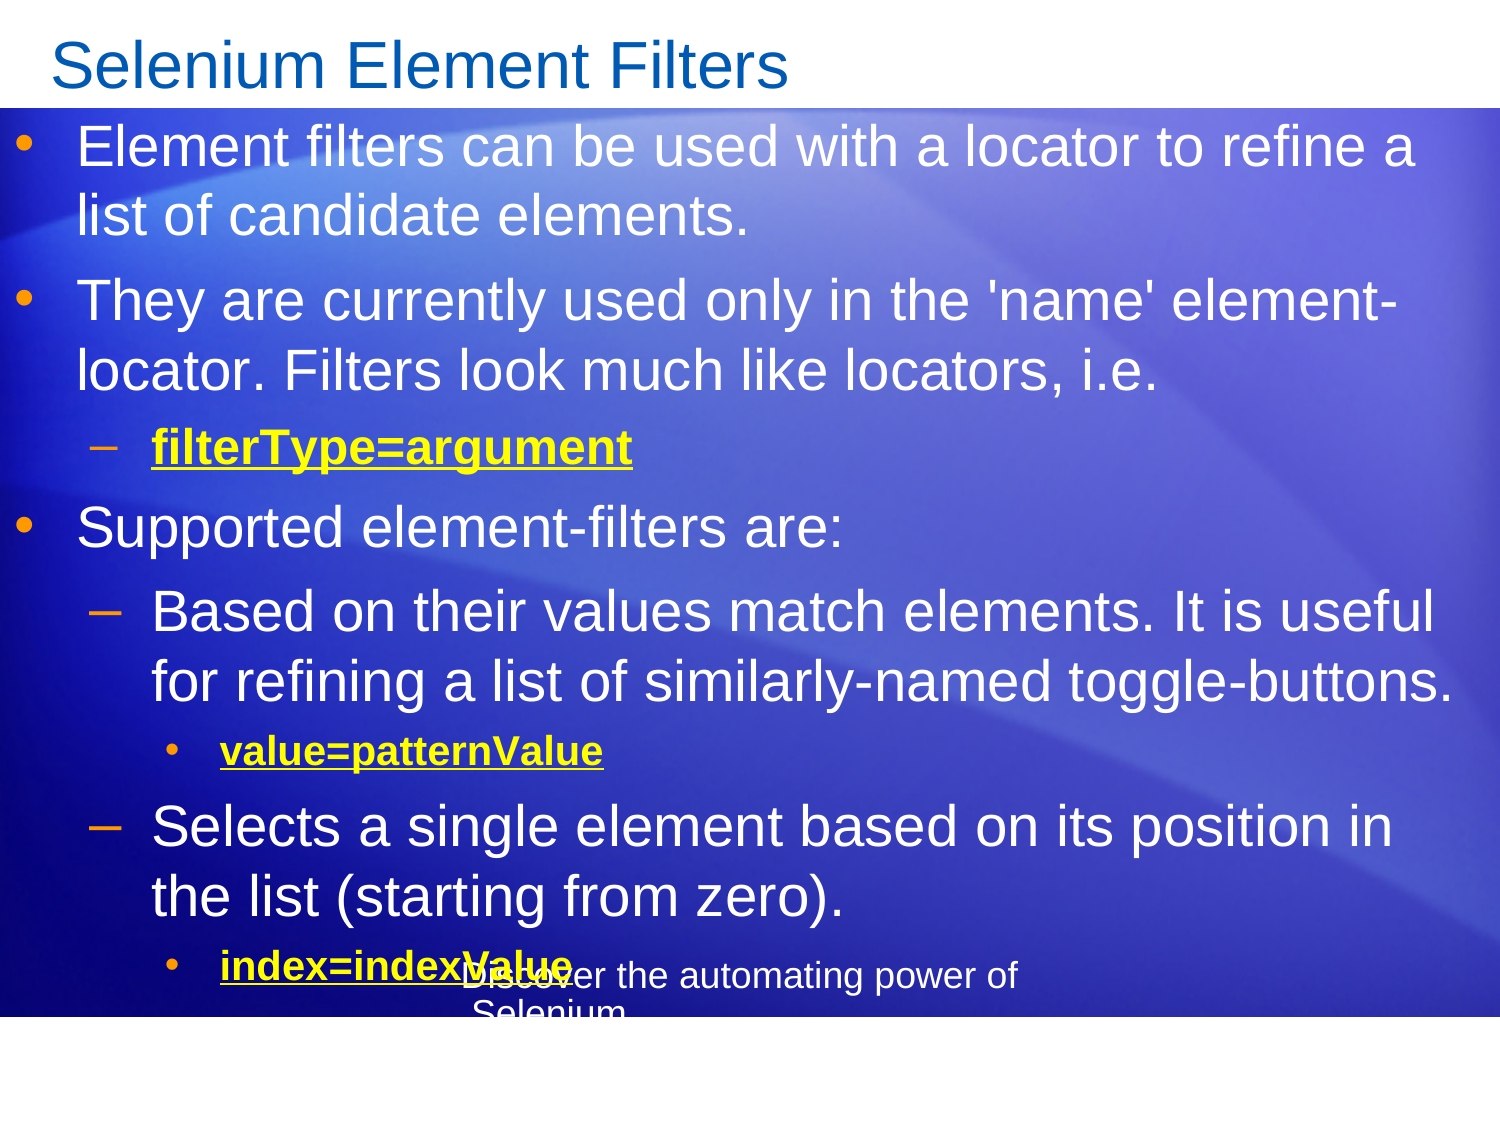

# Selenium Element Filters
Element filters can be used with a locator to refine a list of candidate elements.
They are currently used only in the 'name' element-locator. Filters look much like locators, i.e.
filterType=argument
Supported element-filters are:
Based on their values match elements. It is useful for refining a list of similarly-named toggle-buttons.
value=patternValue
Selects a single element based on its position in the list (starting from zero).
index=indexValue
Discover the automating power of Selenium
9